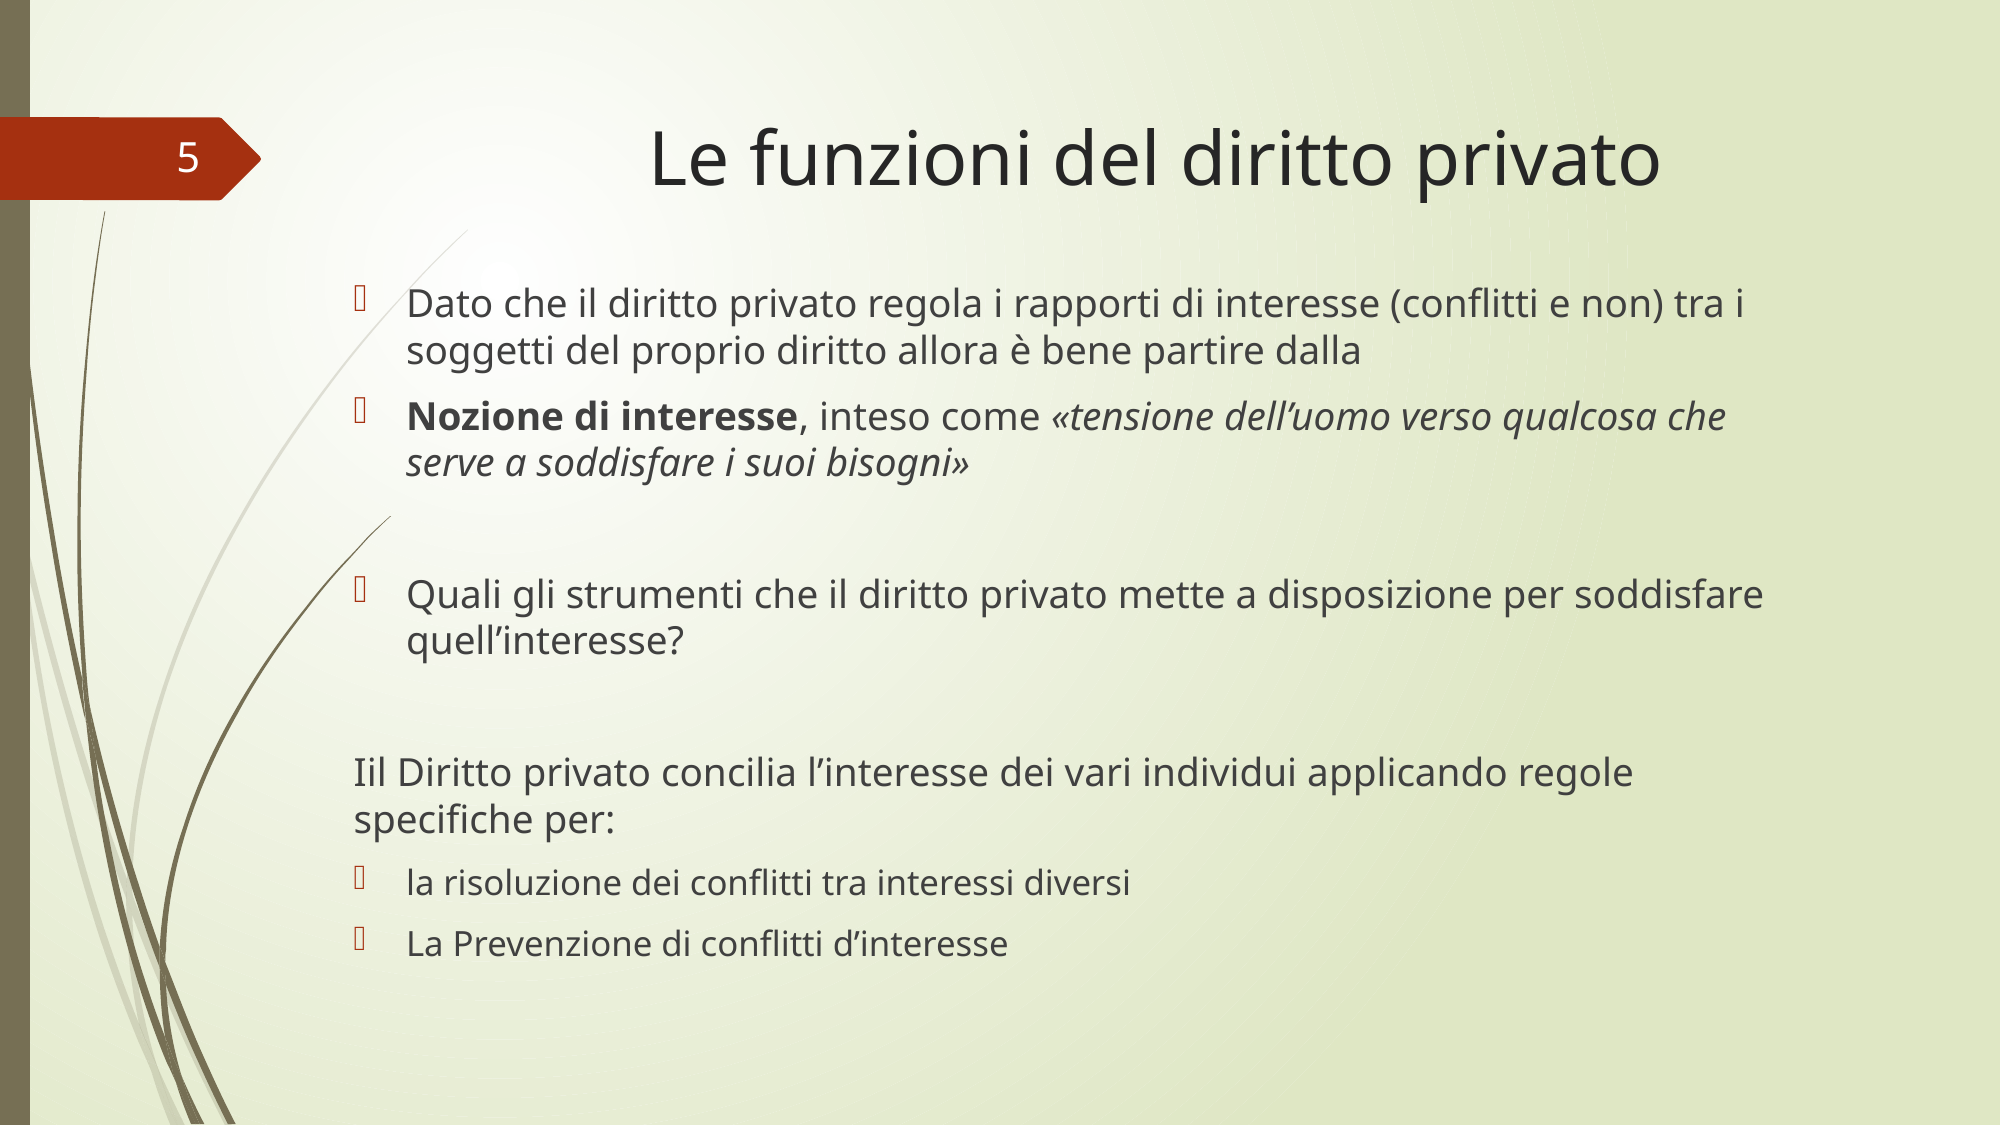

# Le funzioni del diritto privato
Dato che il diritto privato regola i rapporti di interesse (conflitti e non) tra i soggetti del proprio diritto allora è bene partire dalla
Nozione di interesse, inteso come «tensione dell’uomo verso qualcosa che serve a soddisfare i suoi bisogni»
Quali gli strumenti che il diritto privato mette a disposizione per soddisfare quell’interesse?
Iil Diritto privato concilia l’interesse dei vari individui applicando regole specifiche per:
la risoluzione dei conflitti tra interessi diversi
La Prevenzione di conflitti d’interesse